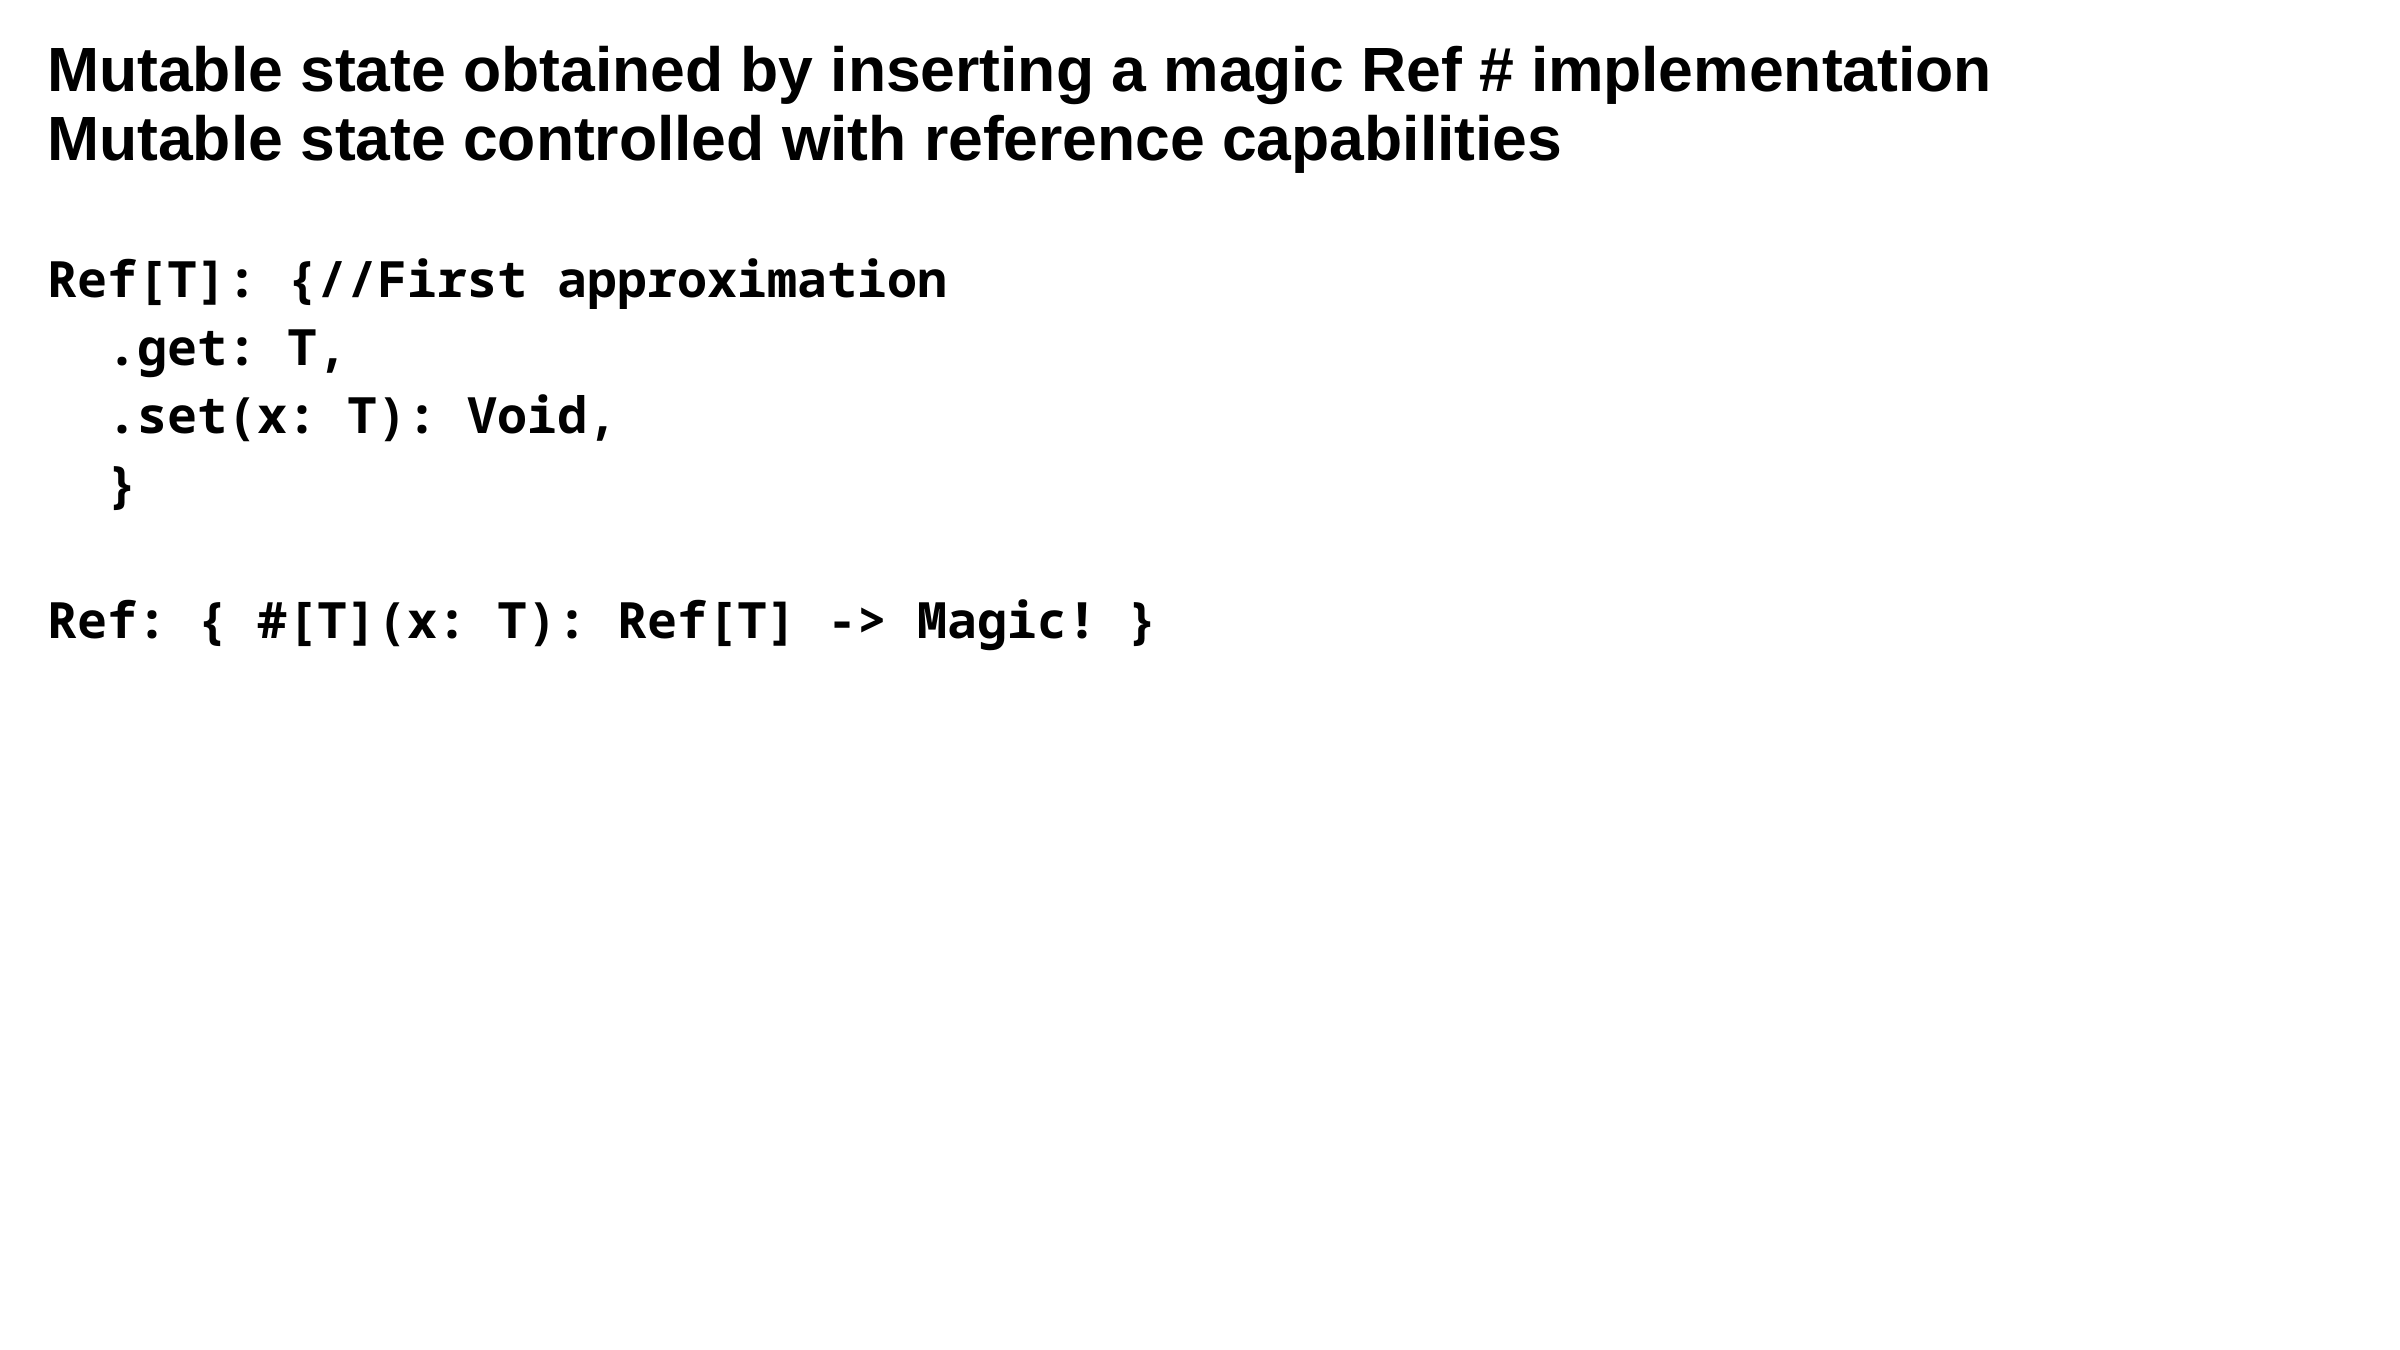

Mutable state obtained by inserting a magic Ref # implementation
Mutable state controlled with reference capabilities
Ref[T]: {//First approximation
 .get: T,
 .set(x: T): Void,
 }
Ref: { #[T](x: T): Ref[T] -> Magic! }